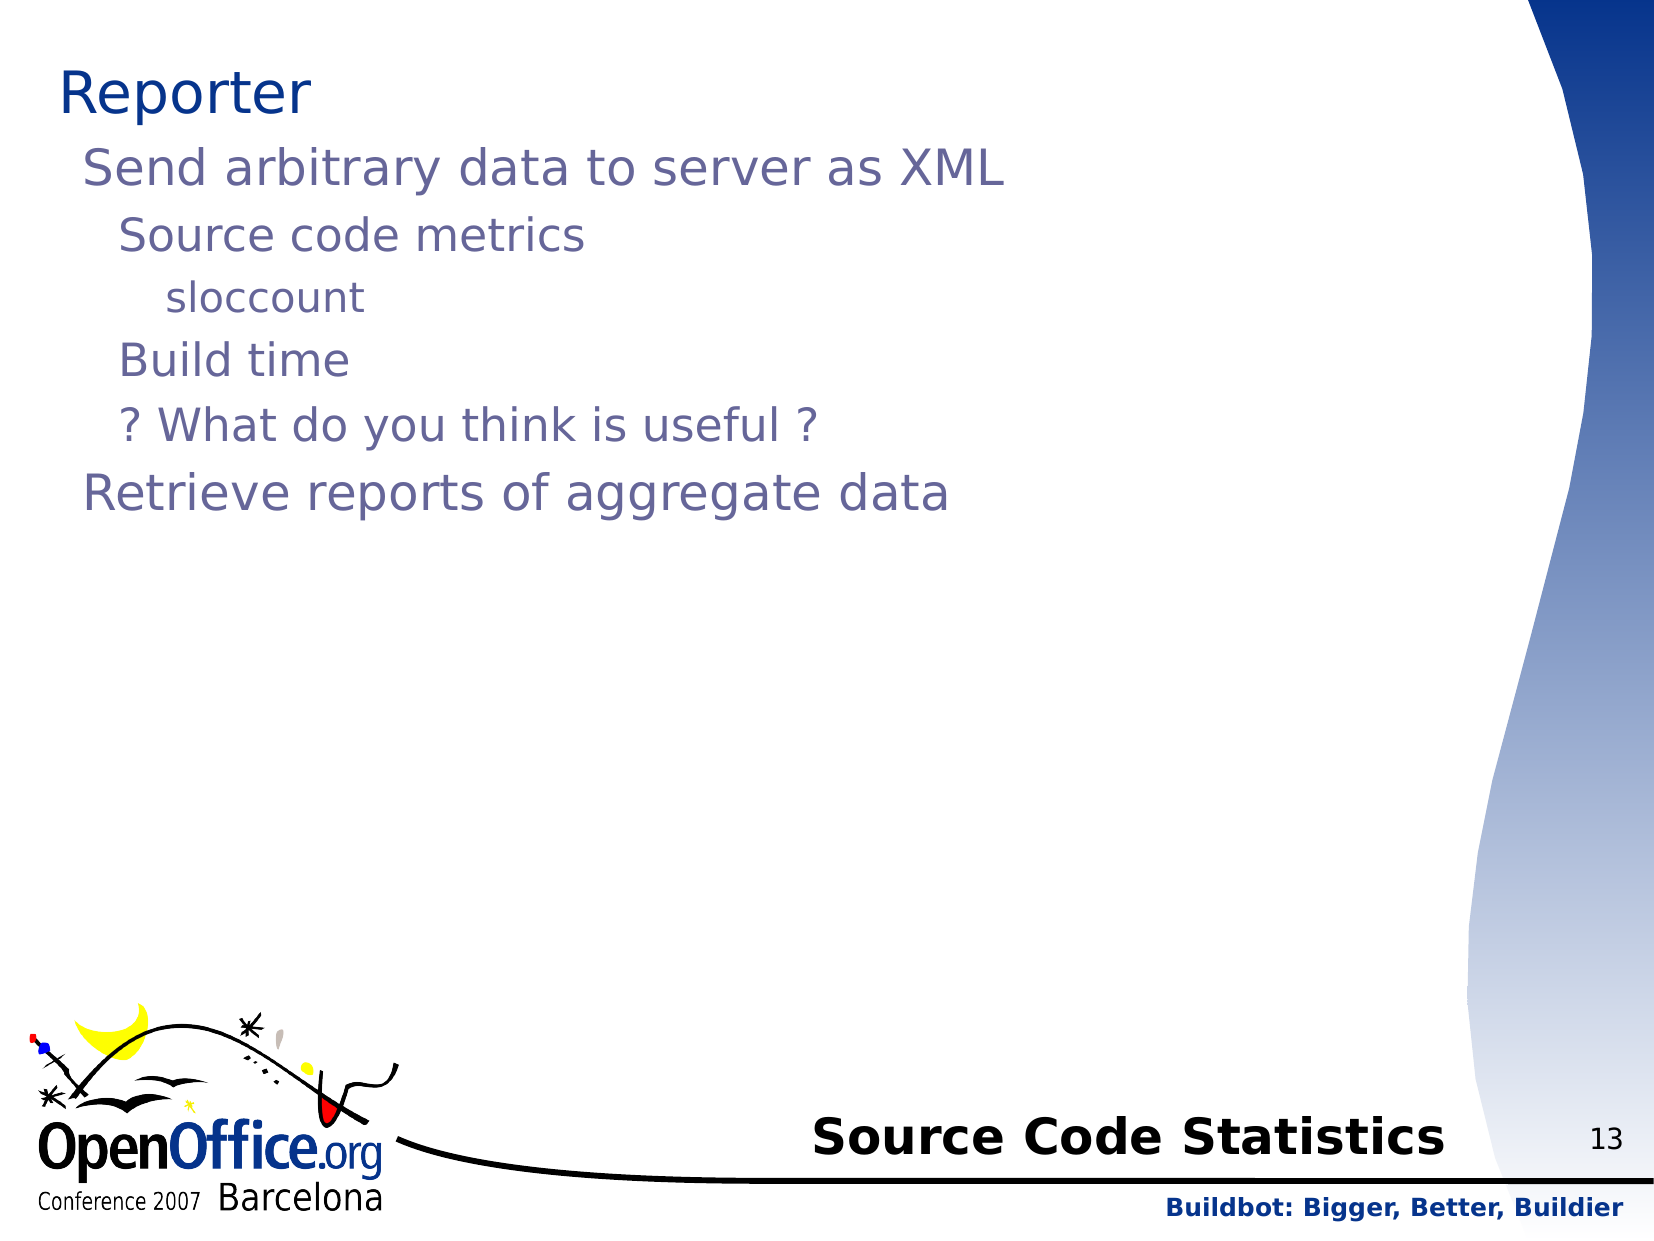

Reporter
Send arbitrary data to server as XML
Source code metrics
sloccount
Build time
? What do you think is useful ?
Retrieve reports of aggregate data
# Source Code Statistics
13
Buildbot: Bigger, Better, Buildier